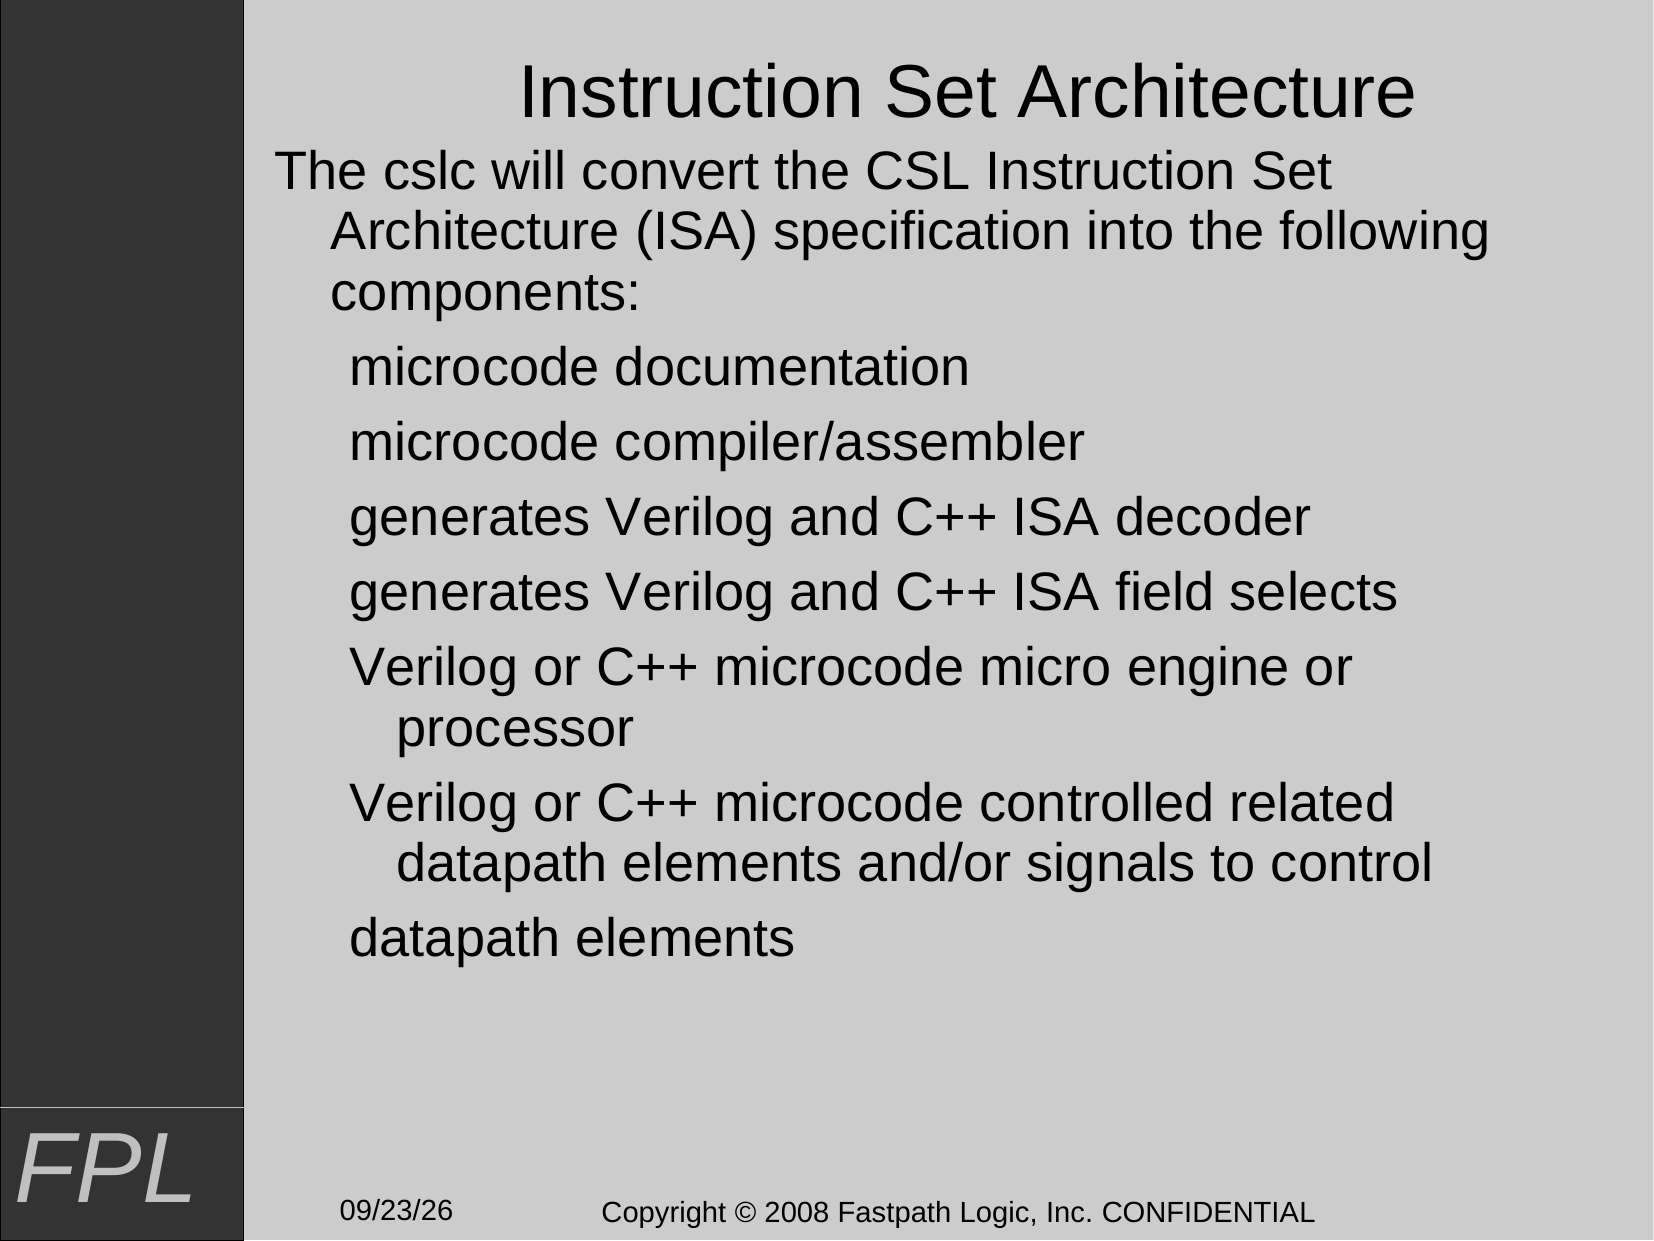

# Instruction Set Architecture
The cslc will convert the CSL Instruction Set Architecture (ISA) specification into the following components:
microcode documentation
microcode compiler/assembler
generates Verilog and C++ ISA decoder
generates Verilog and C++ ISA field selects
Verilog or C++ microcode micro engine or processor
Verilog or C++ microcode controlled related datapath elements and/or signals to control
datapath elements
Copyright Fastpath Logic Inc. @2007